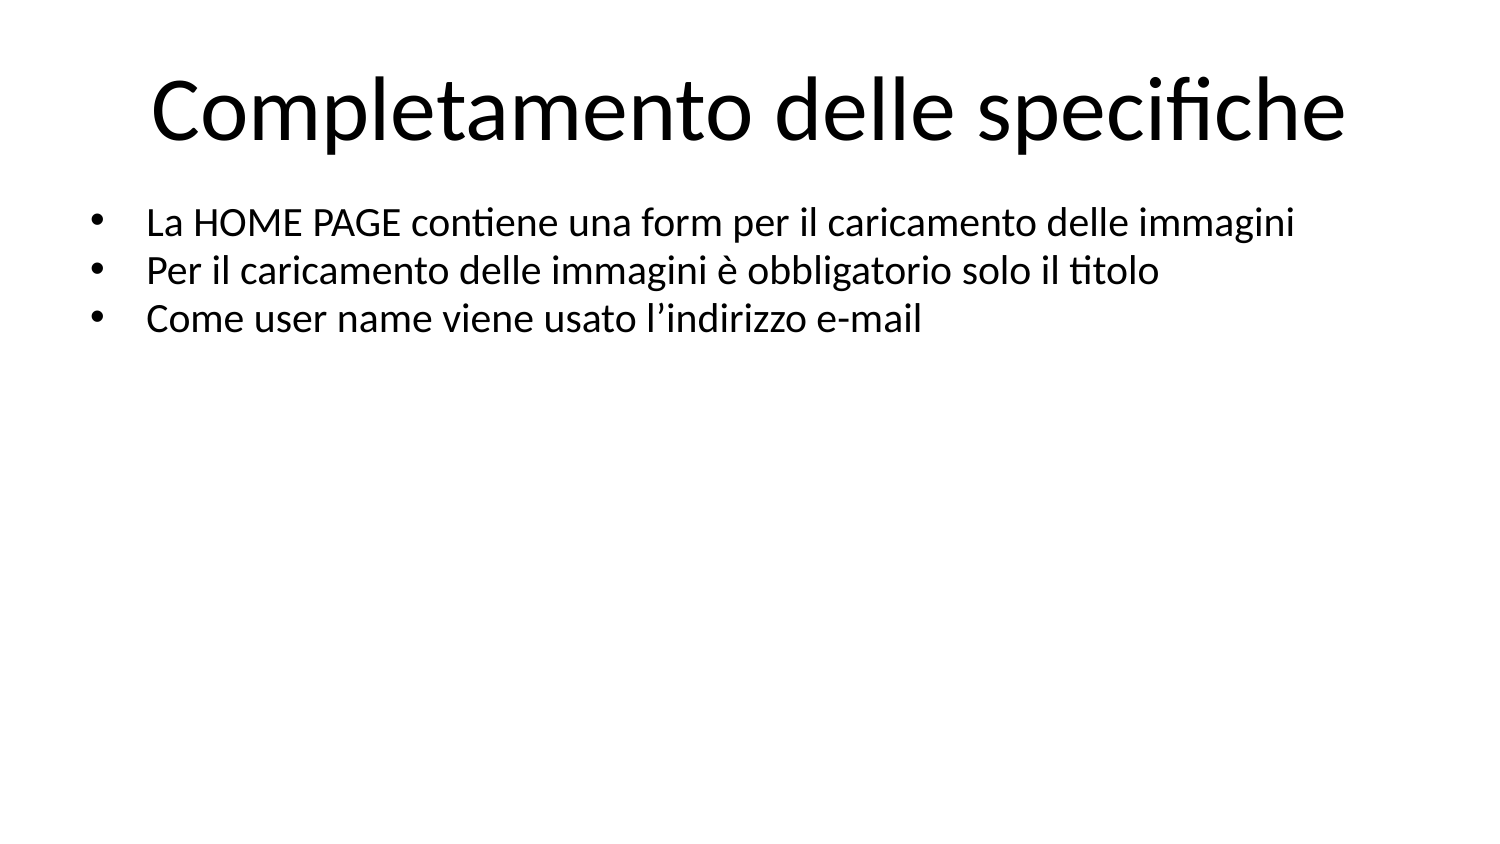

# Completamento delle specifiche
La HOME PAGE contiene una form per il caricamento delle immagini
Per il caricamento delle immagini è obbligatorio solo il titolo
Come user name viene usato l’indirizzo e-mail